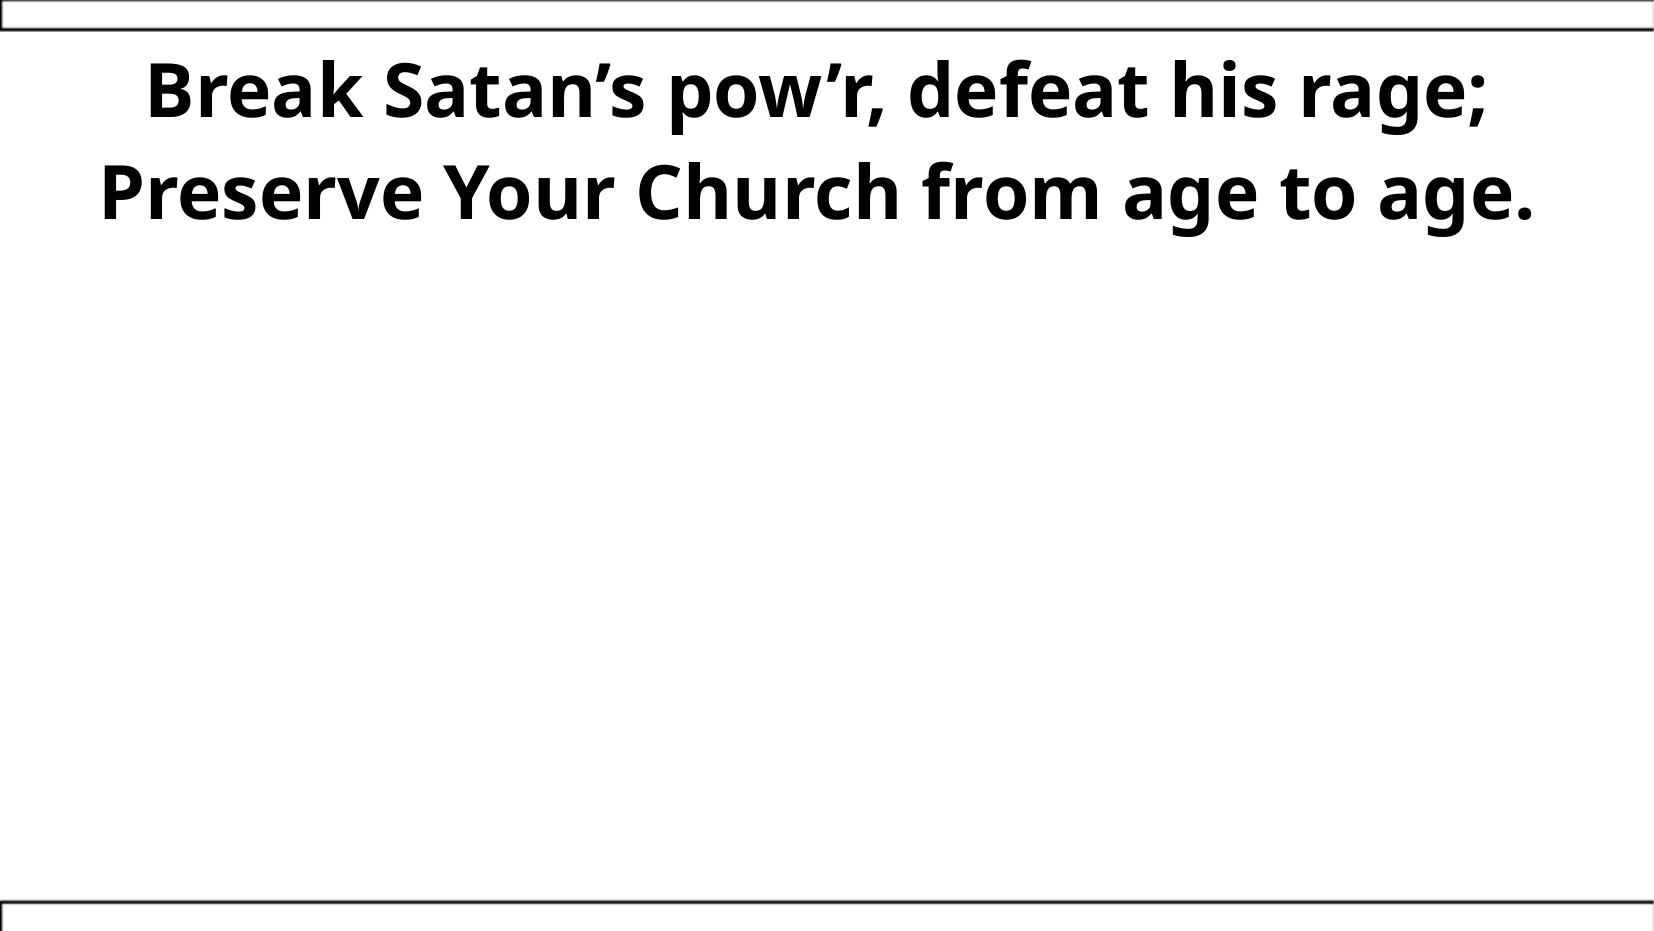

Break Satan’s pow’r, defeat his rage;
Preserve Your Church from age to age.